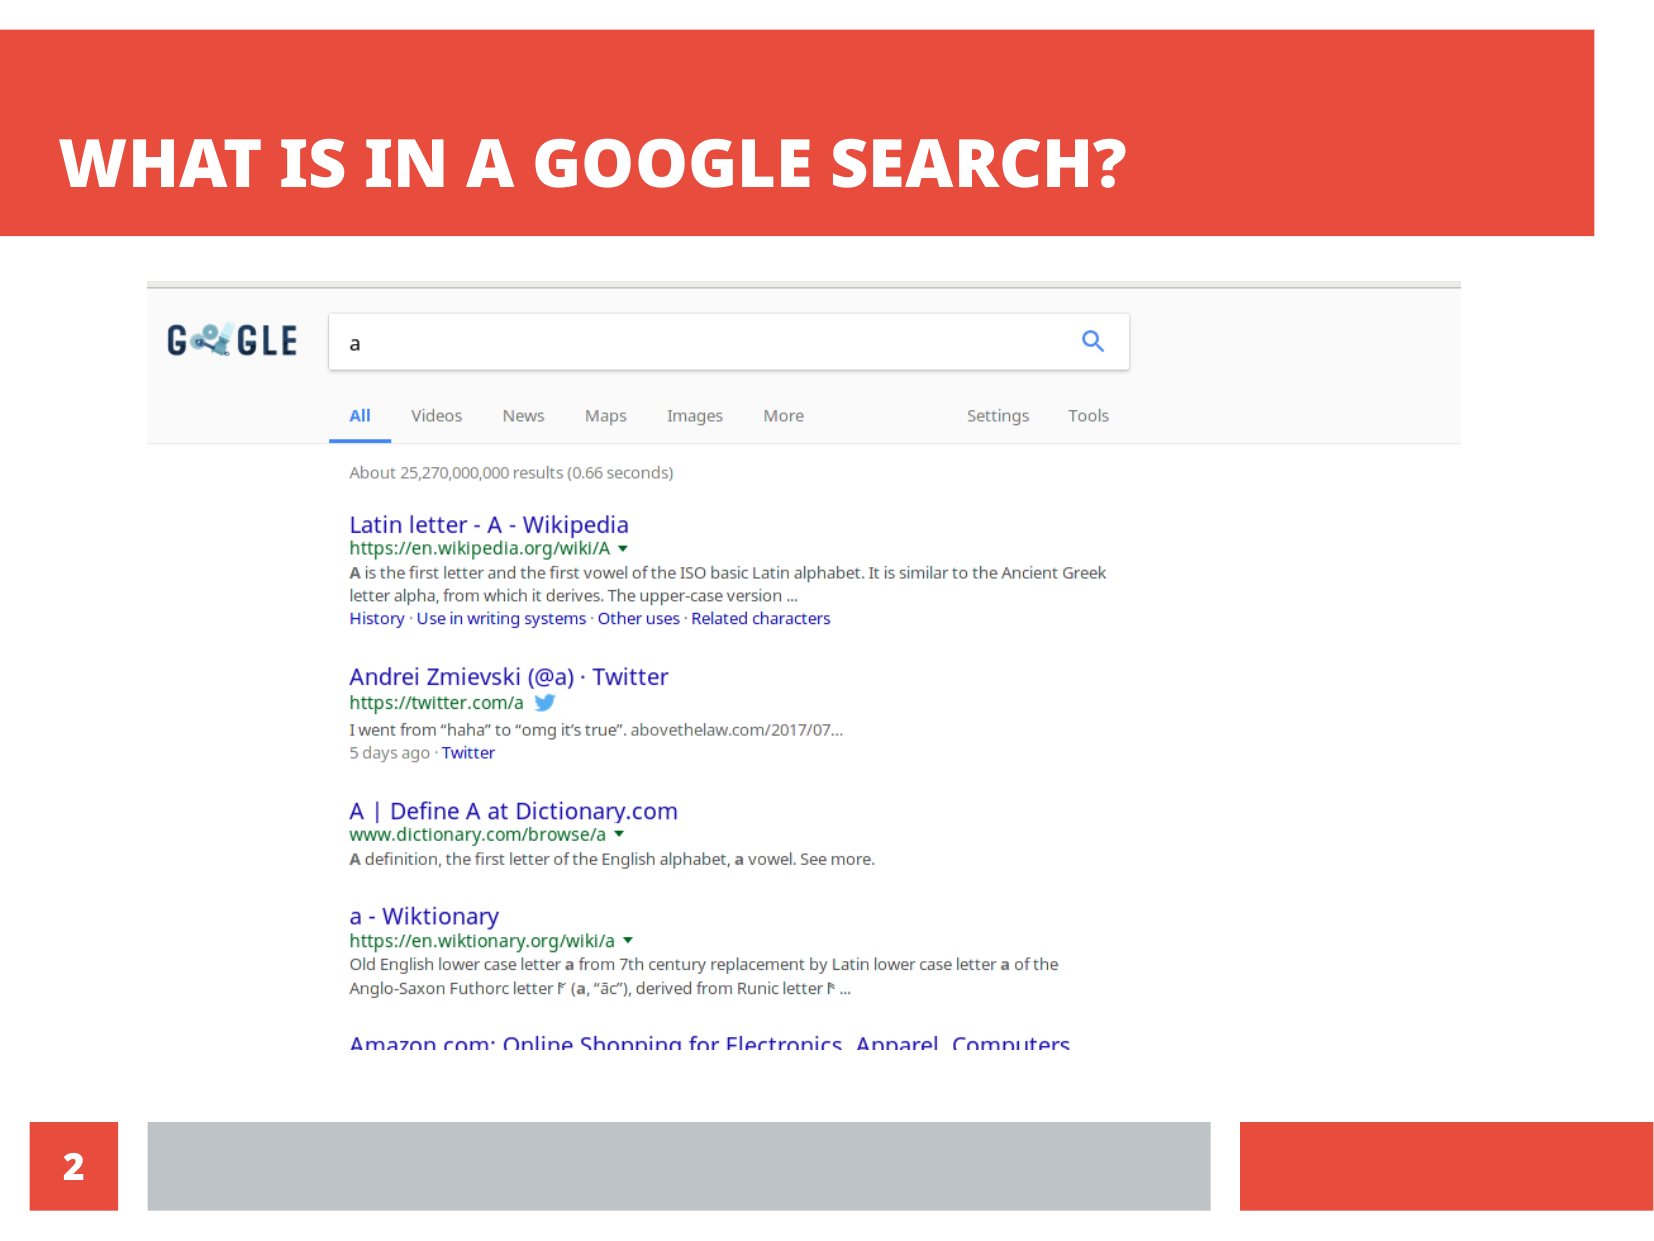

# WHAT IS IN A GOOGLE SEARCH?
2